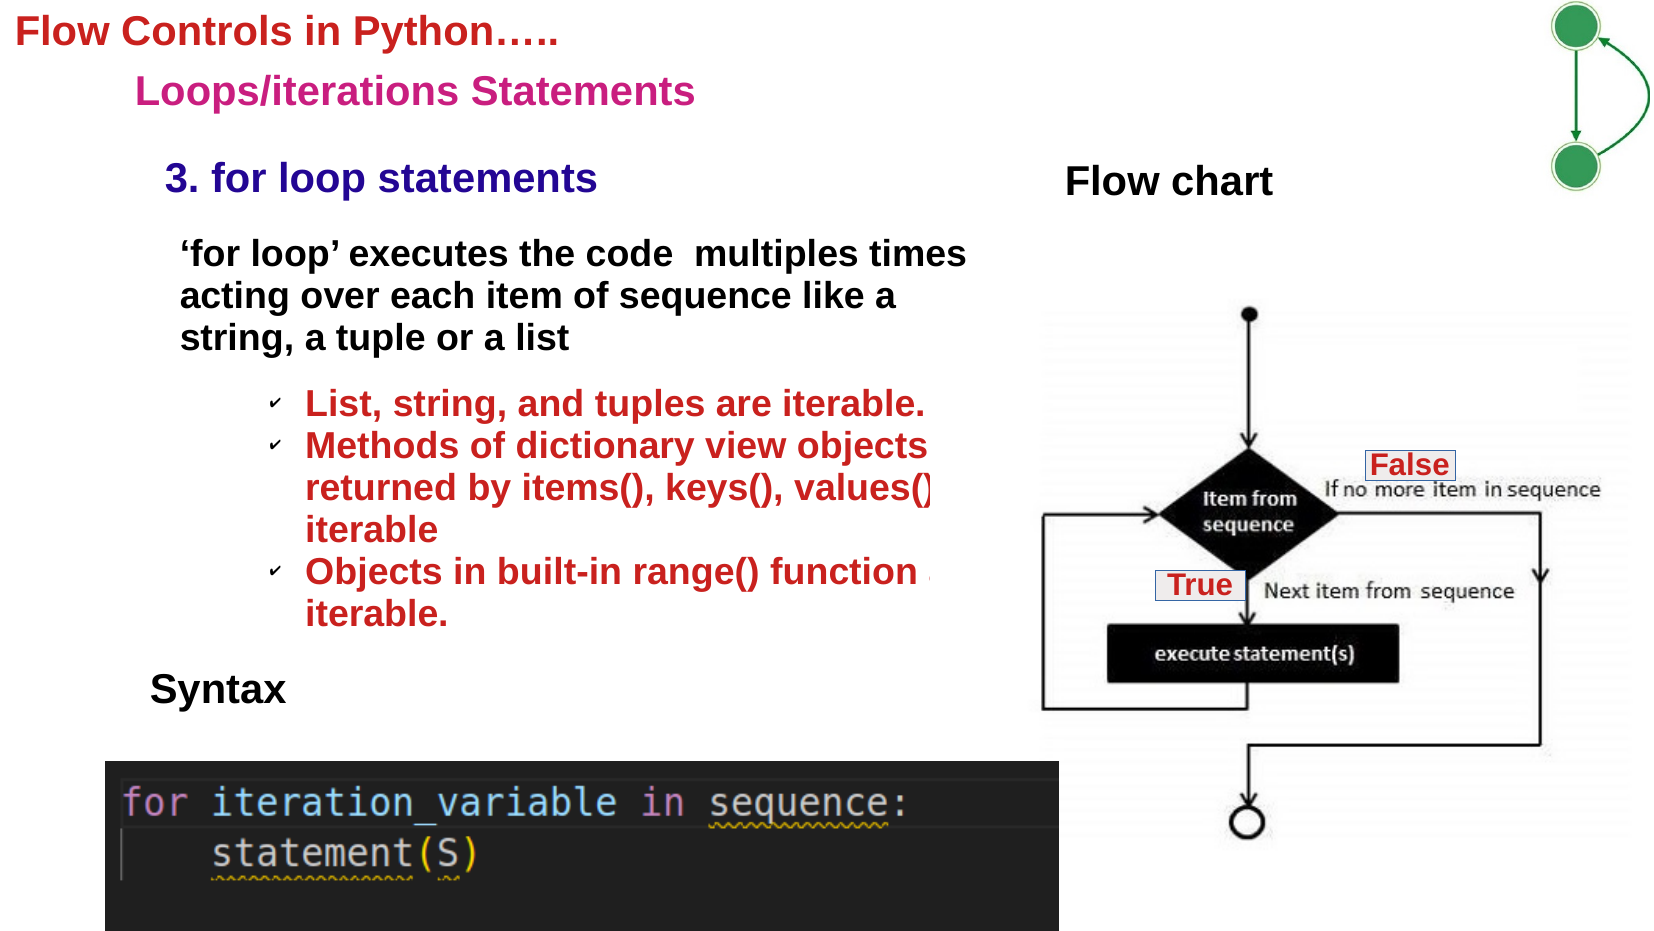

Flow Controls in Python…..
Loops/iterations Statements
3. for loop statements
Flow chart
‘for loop’ executes the code multiples times acting over each item of sequence like a string, a tuple or a list
List, string, and tuples are iterable.
Methods of dictionary view objects returned by items(), keys(), values() are iterable
Objects in built-in range() function are iterable.
False
True
Syntax